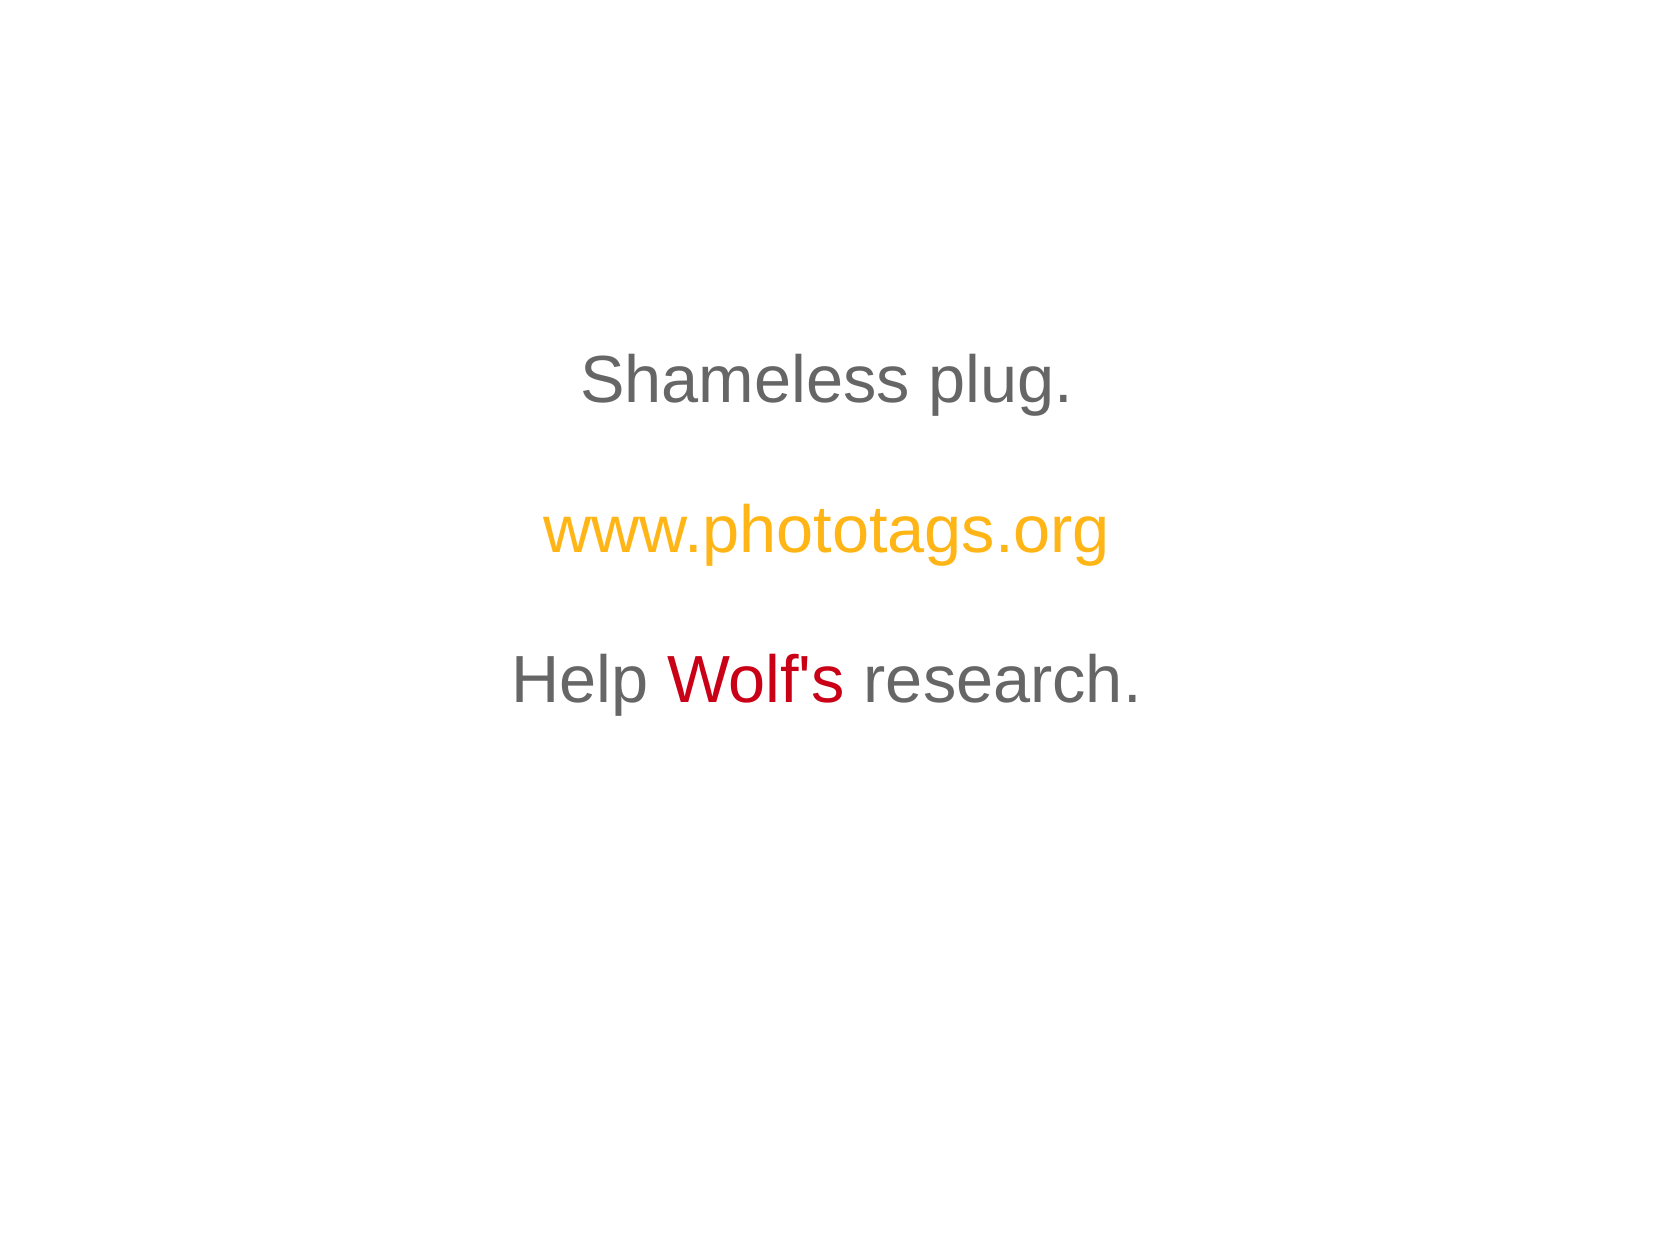

# Shameless plug.
www.phototags.org
Help Wolf's research.